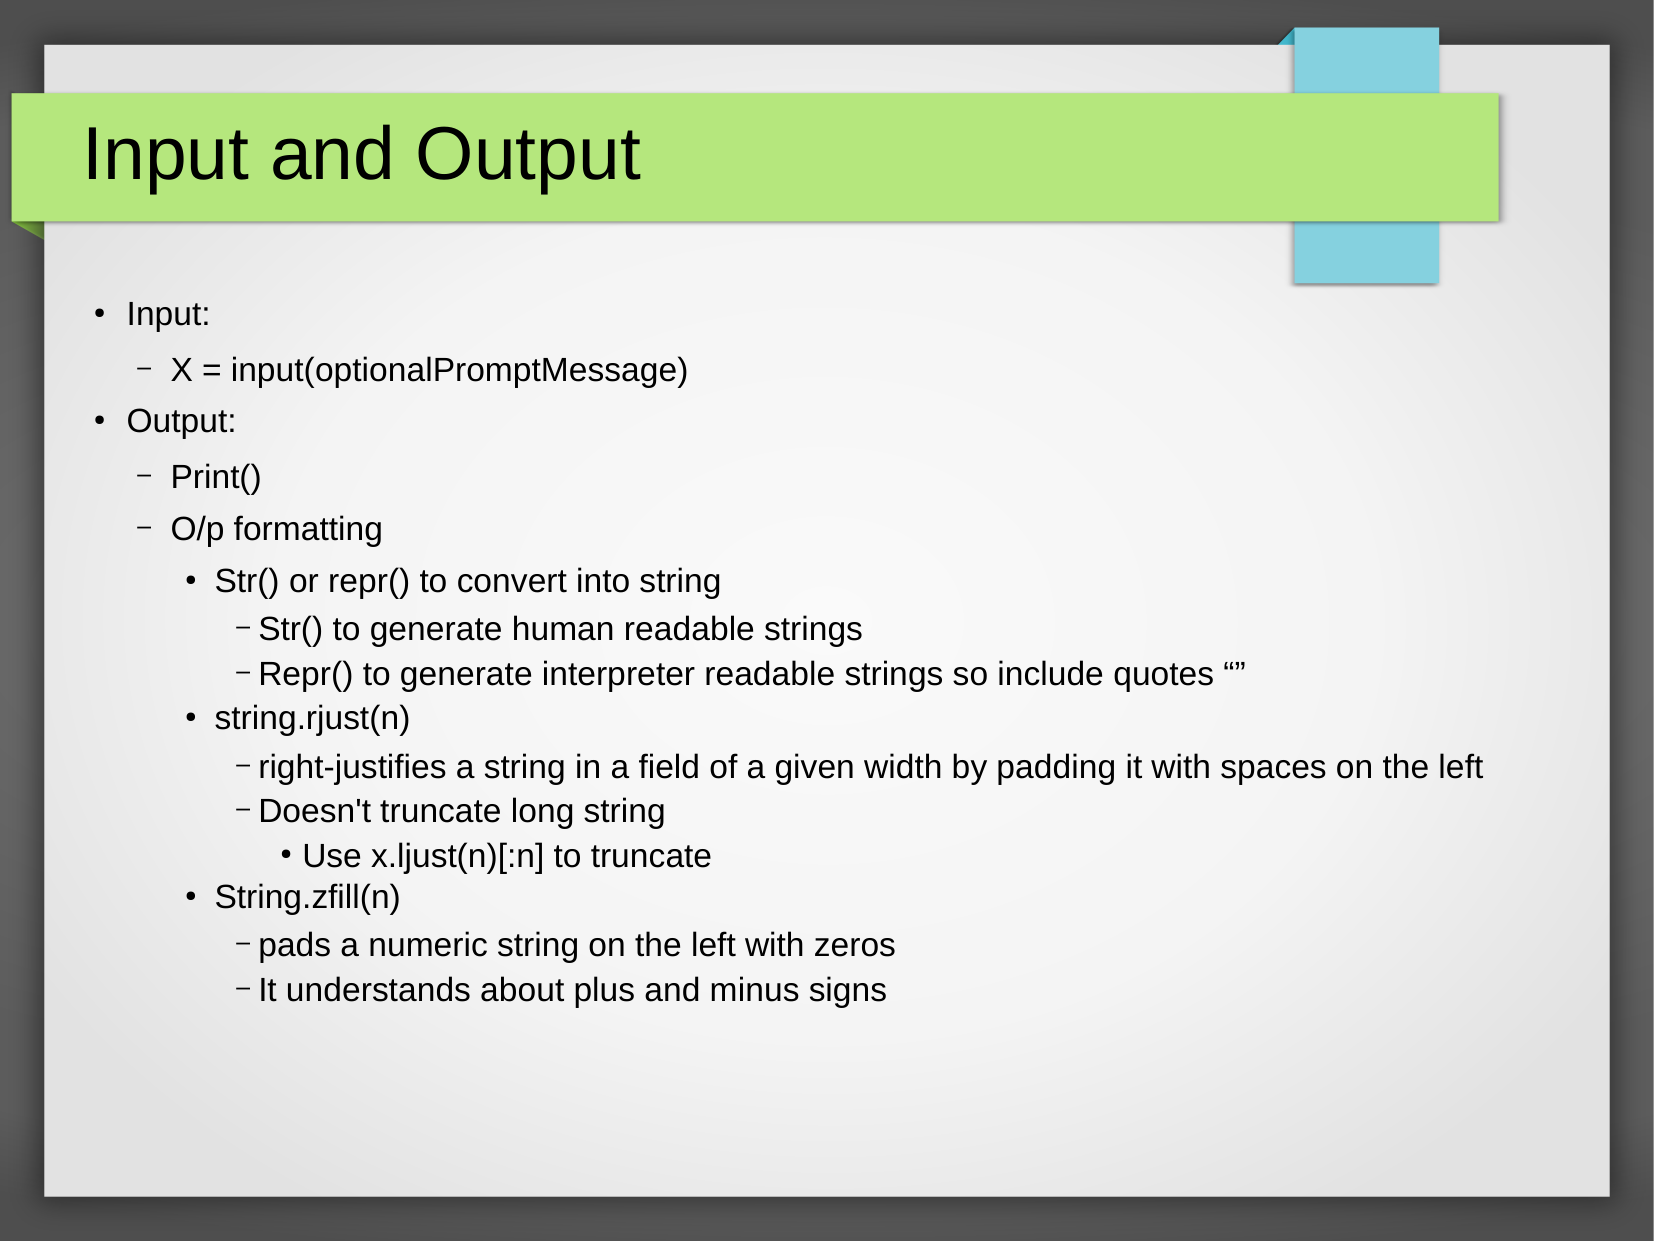

# Input and Output
Input:
X = input(optionalPromptMessage)
Output:
Print()
O/p formatting
Str() or repr() to convert into string
Str() to generate human readable strings
Repr() to generate interpreter readable strings so include quotes “”
string.rjust(n)
right-justifies a string in a field of a given width by padding it with spaces on the left
Doesn't truncate long string
Use x.ljust(n)[:n] to truncate
String.zfill(n)
pads a numeric string on the left with zeros
It understands about plus and minus signs